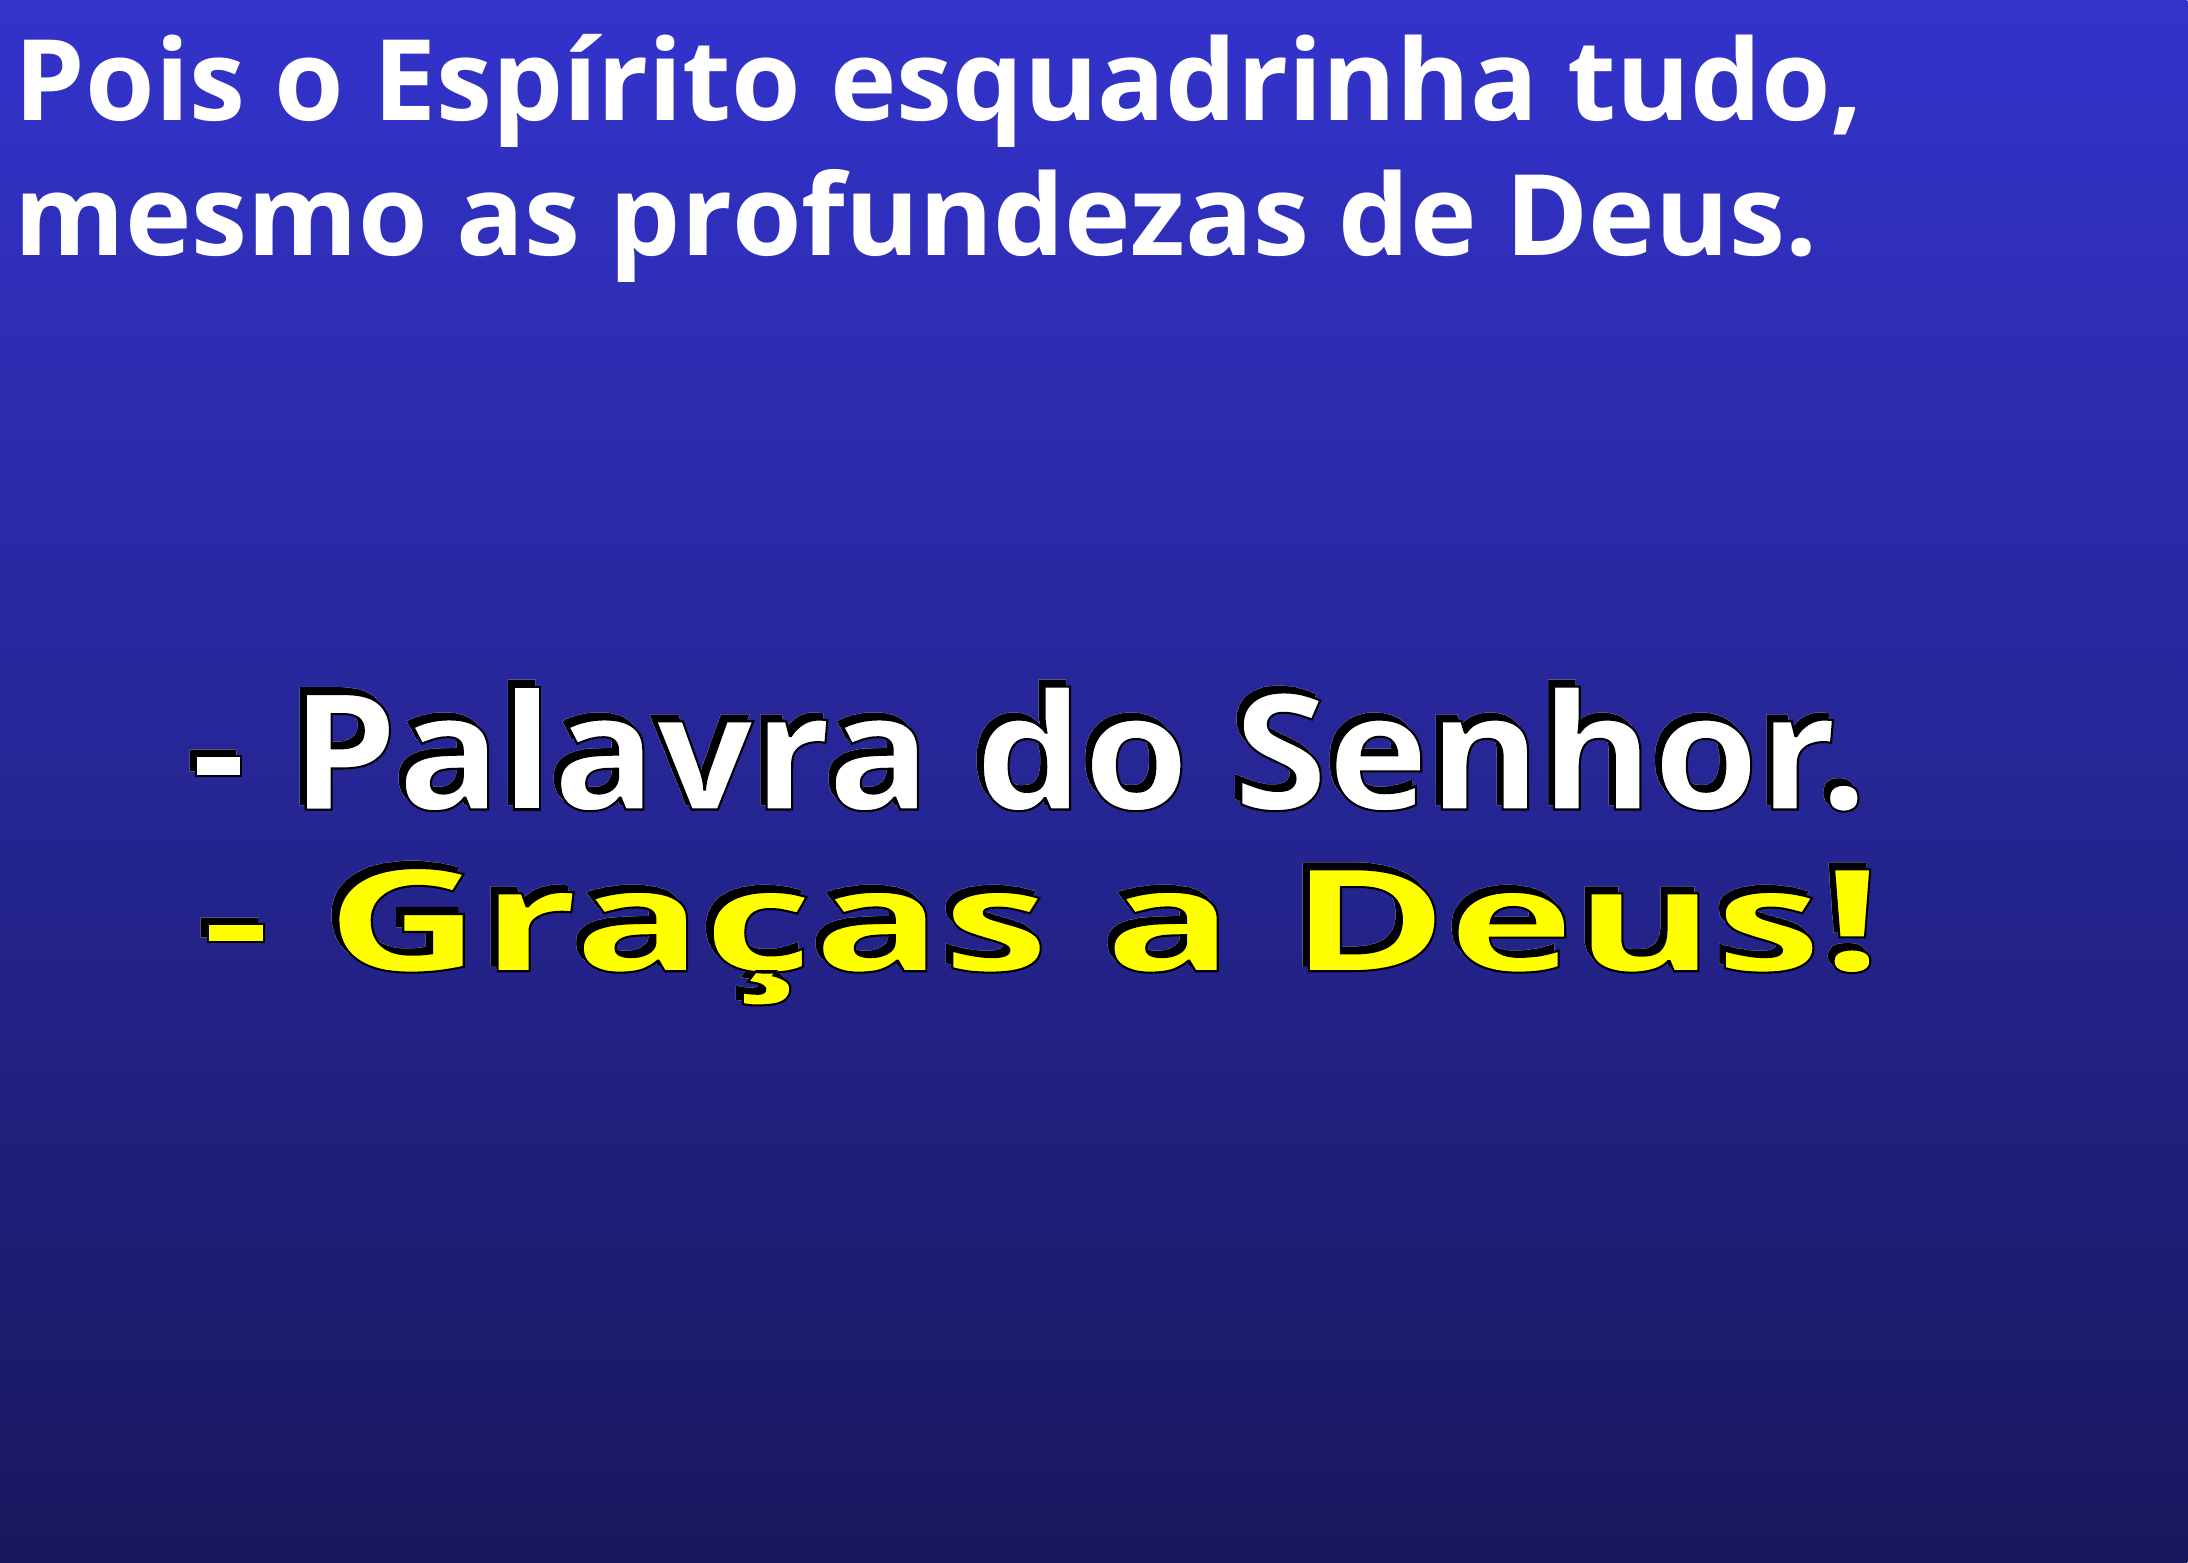

Pois o Espírito esquadrinha tudo, mesmo as profundezas de Deus.
- Palavra do Senhor.
- Graças a Deus!